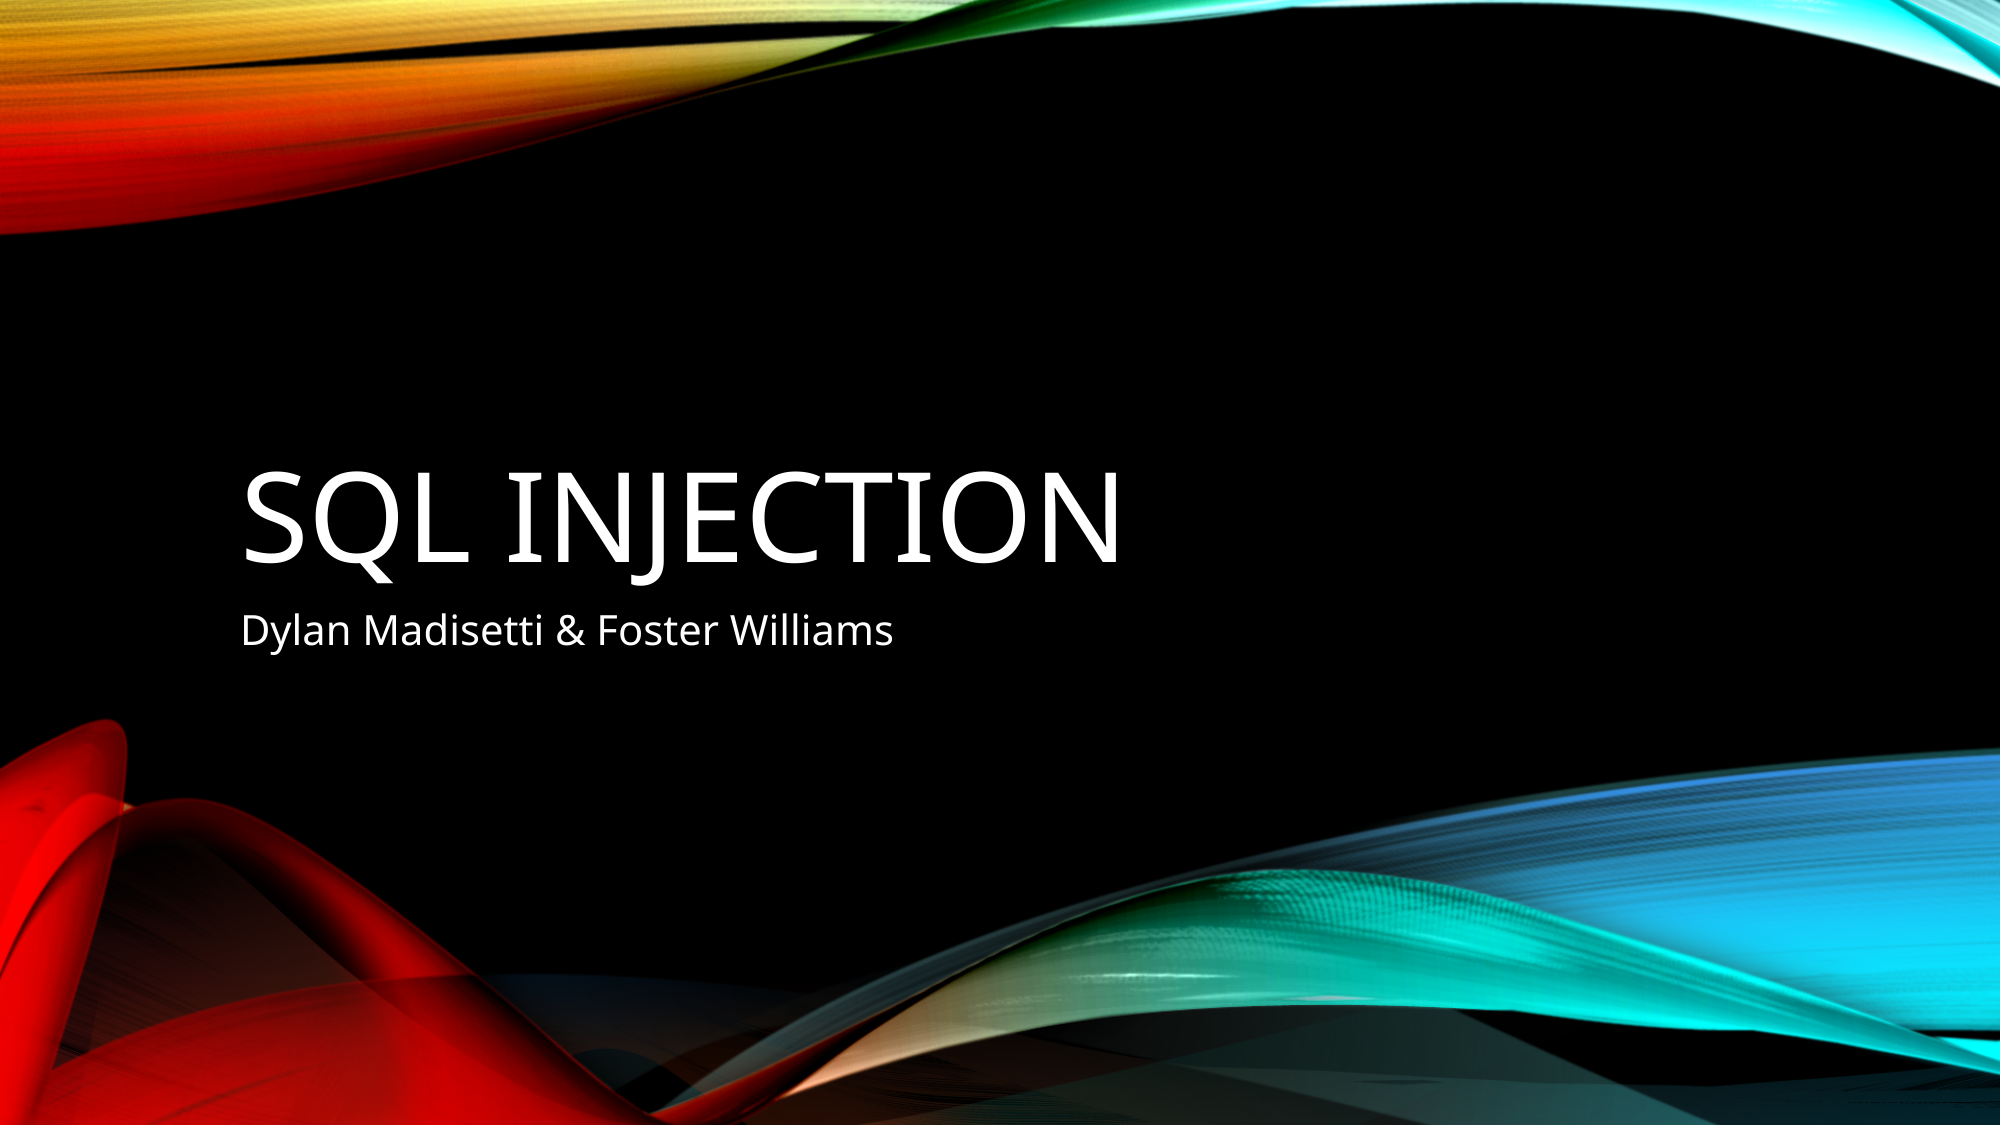

# SQL injection
Dylan Madisetti & Foster Williams